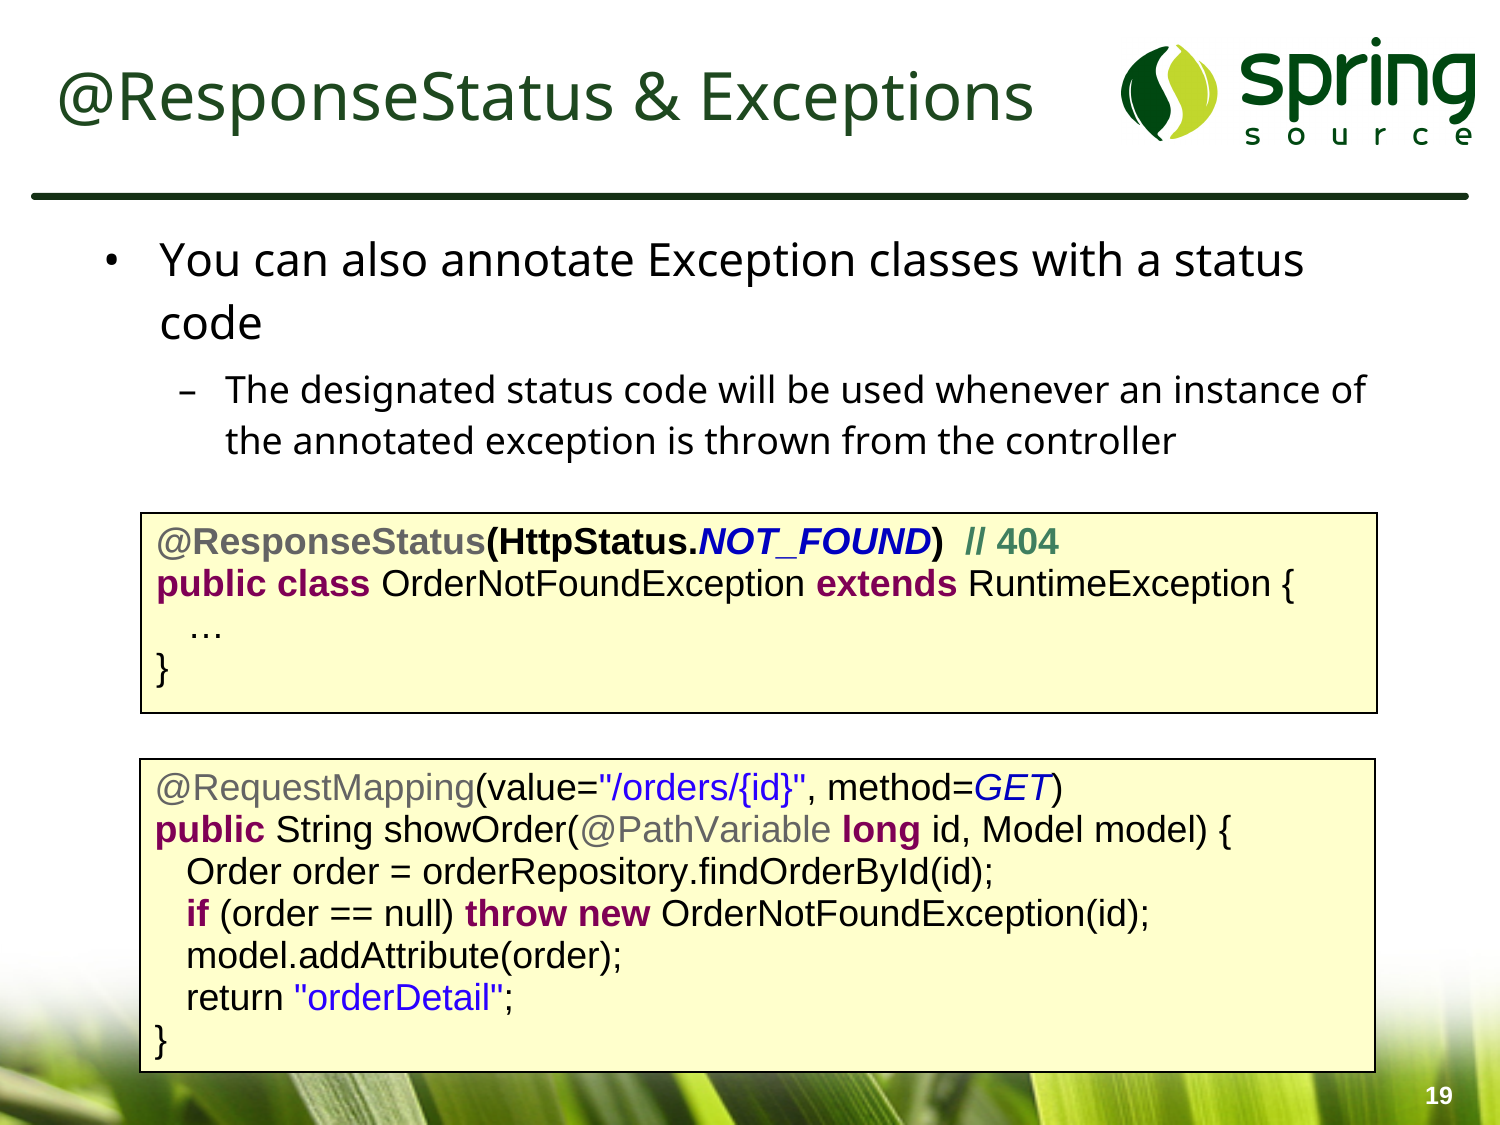

# @ResponseStatus & Exceptions
You can also annotate Exception classes with a status code
The designated status code will be used whenever an instance of the annotated exception is thrown from the controller
@ResponseStatus(HttpStatus.NOT_FOUND) // 404
public class OrderNotFoundException extends RuntimeException {
 …
}
@RequestMapping(value="/orders/{id}", method=GET)
public String showOrder(@PathVariable long id, Model model) {
 Order order = orderRepository.findOrderById(id);
 if (order == null) throw new OrderNotFoundException(id);
 model.addAttribute(order);
 return "orderDetail";
}